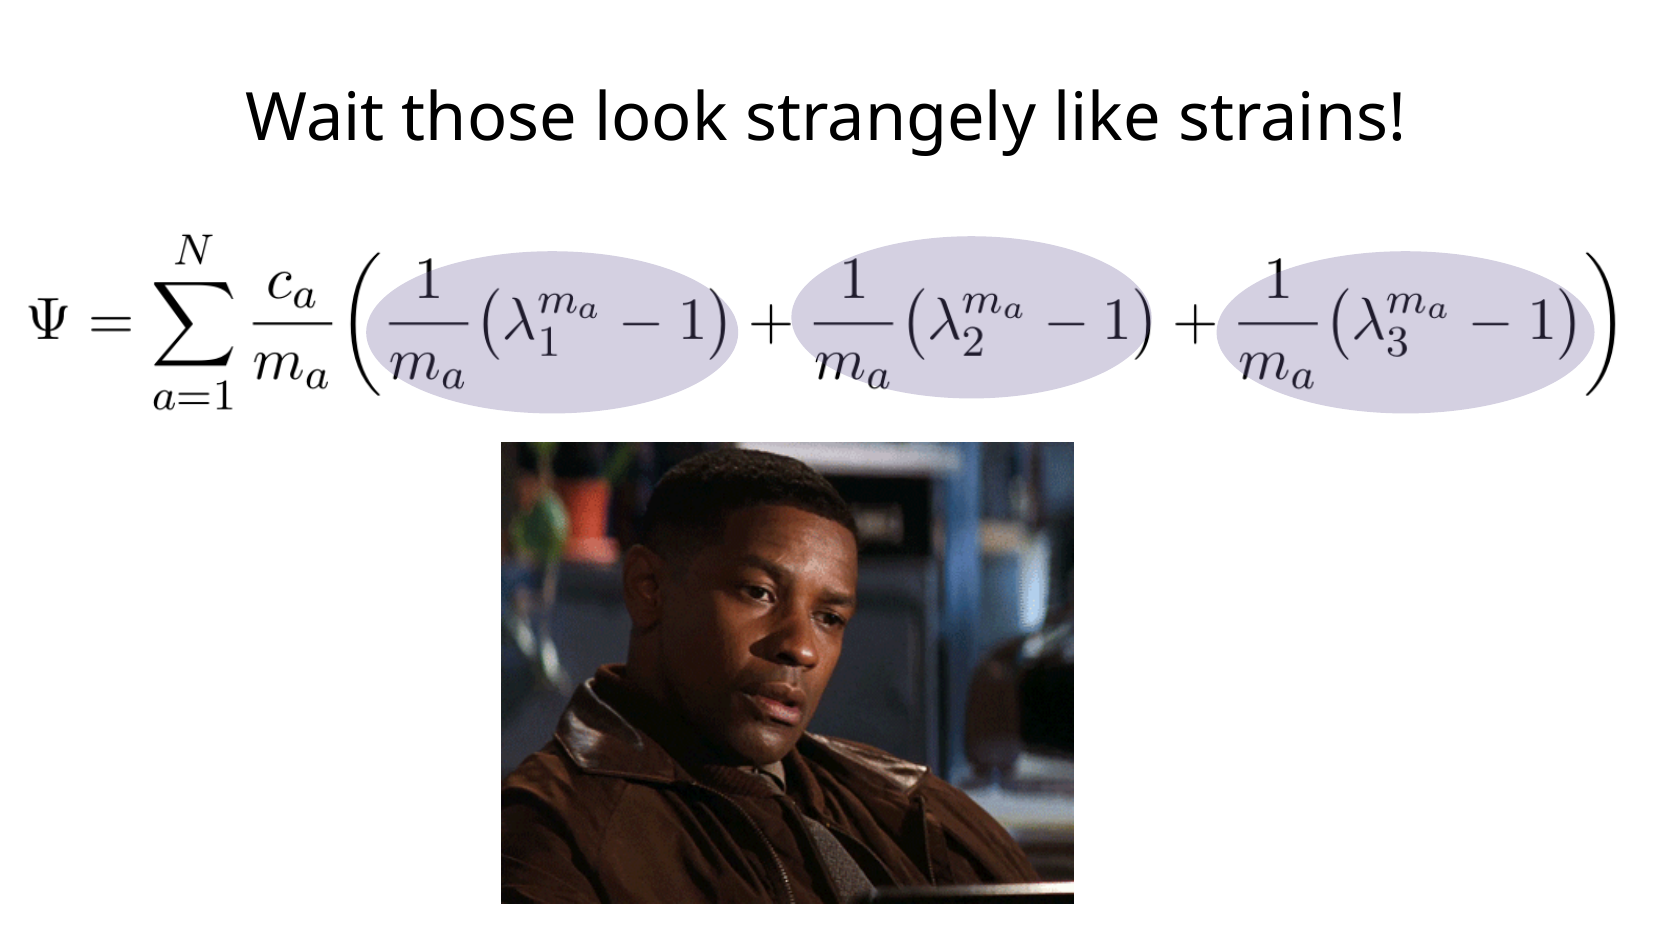

# Wait those look strangely like strains!